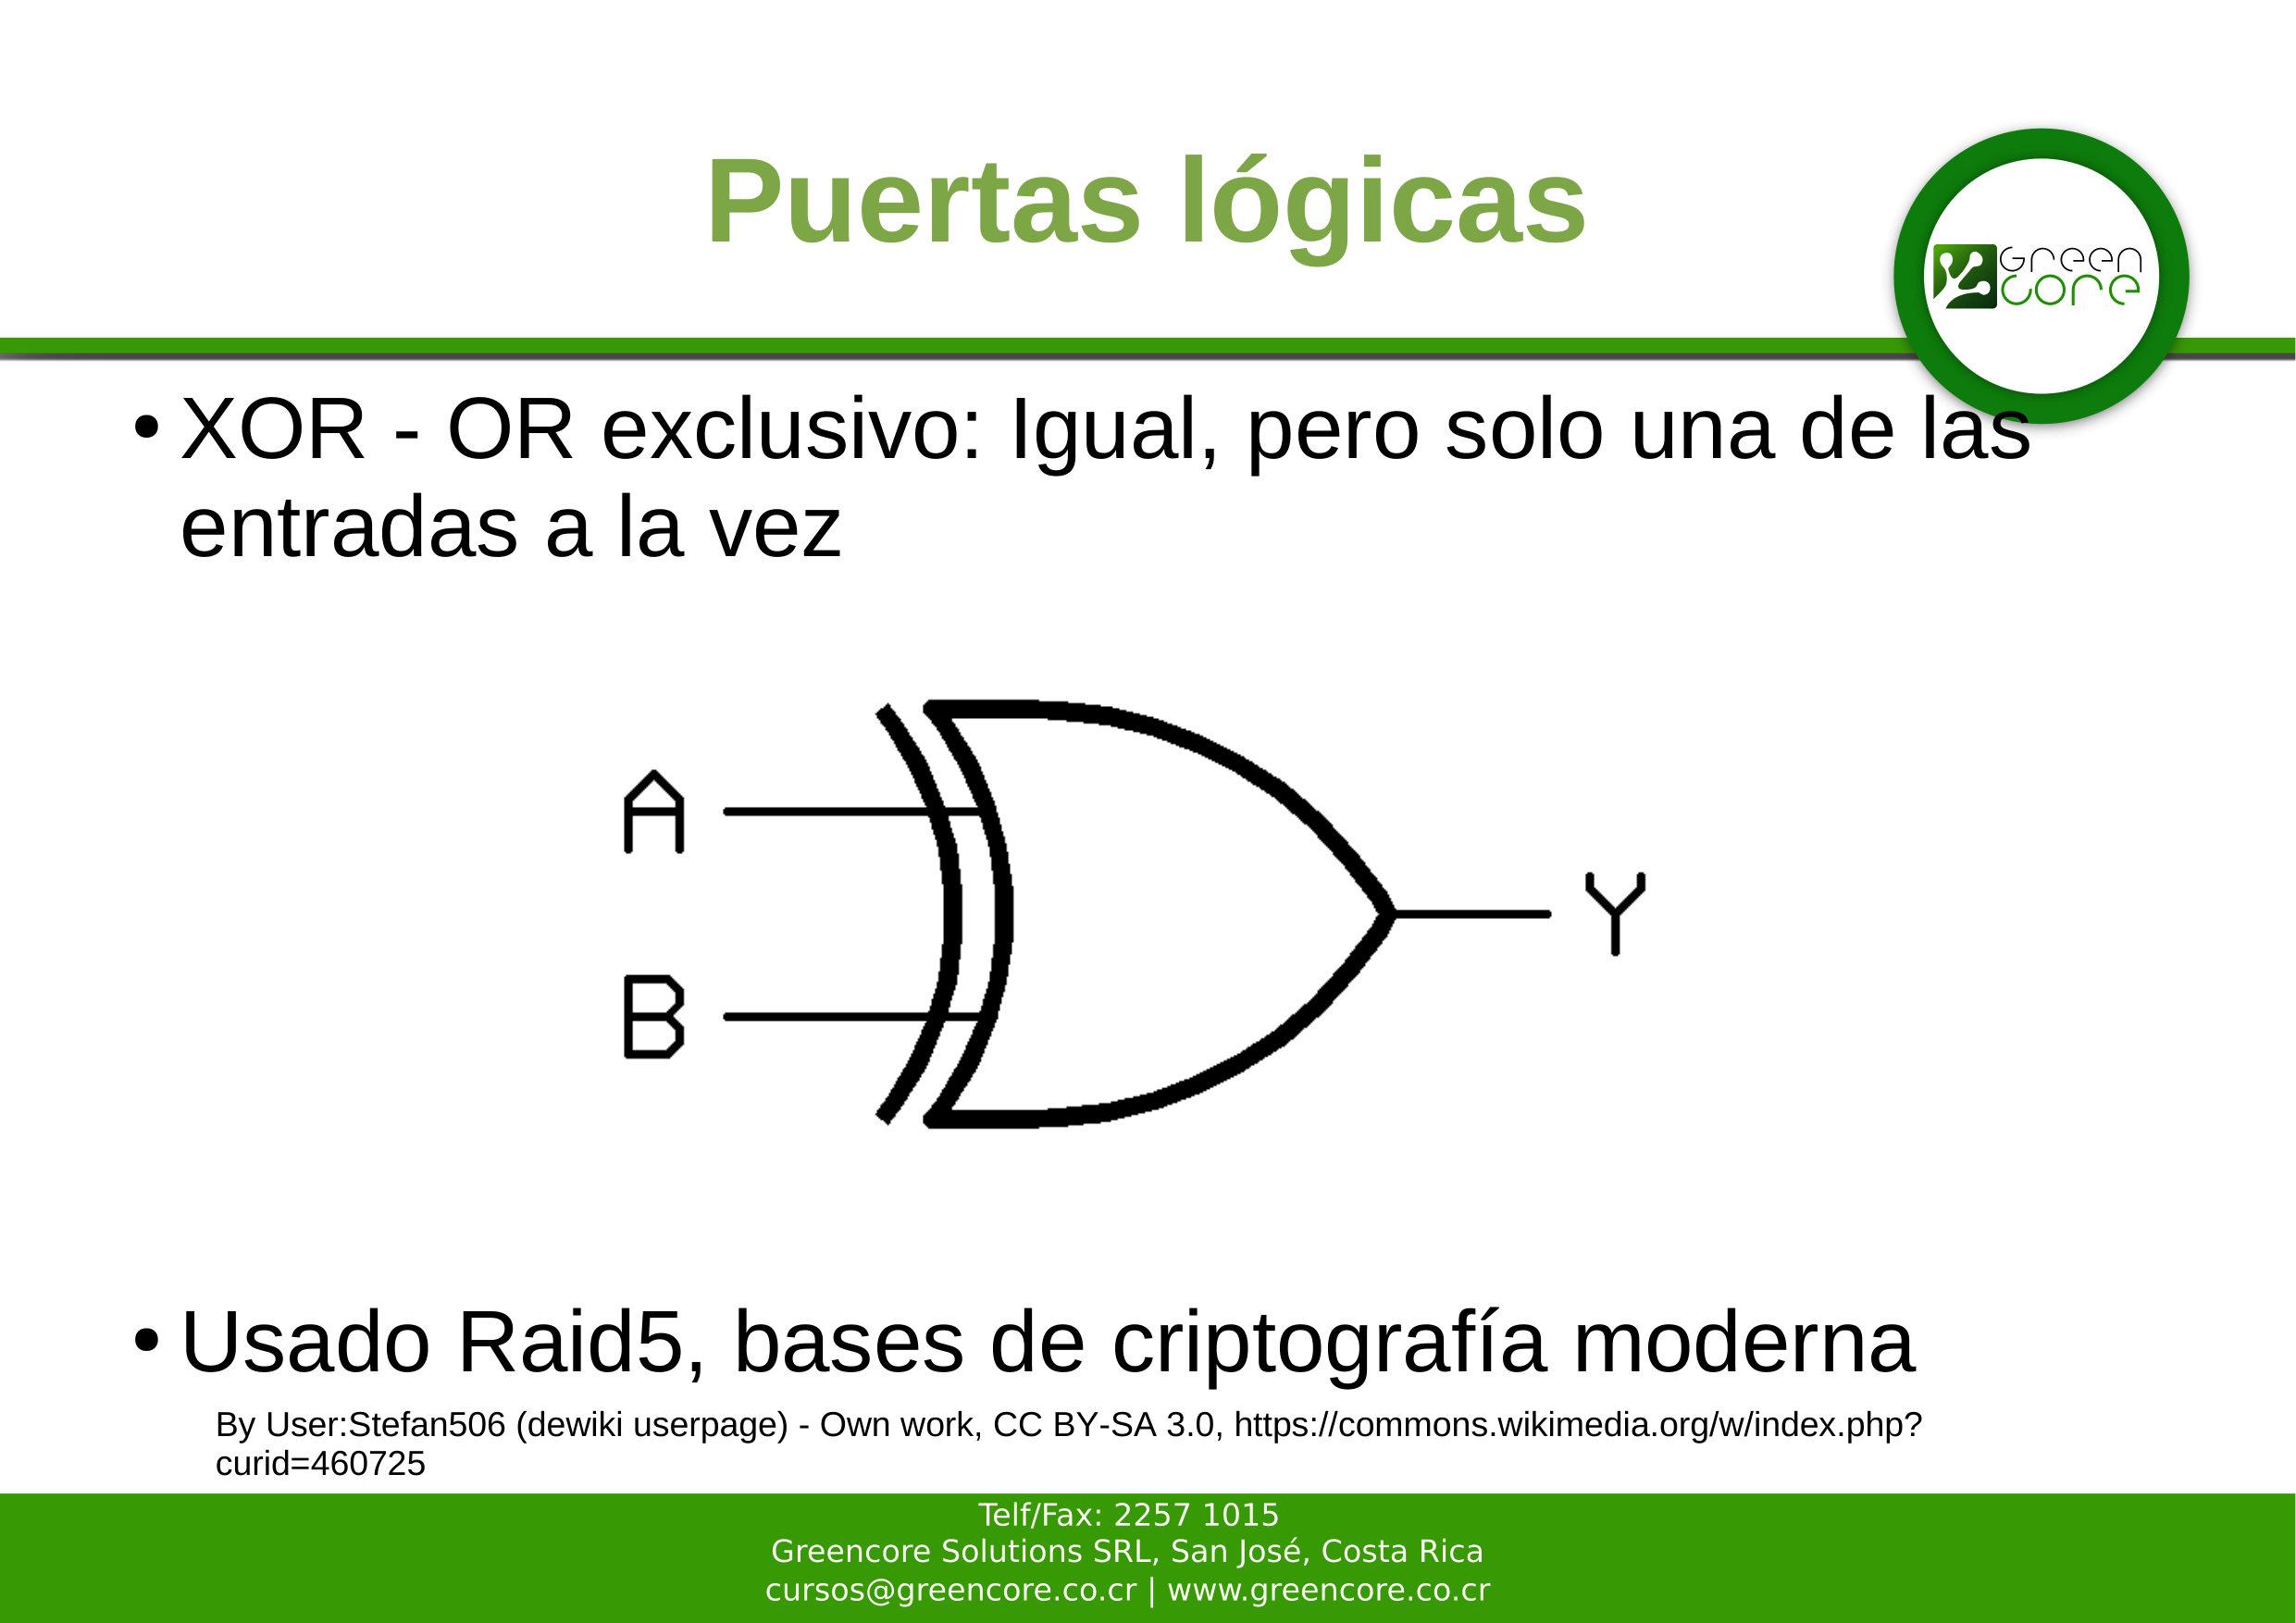

# Puertas lógicas
XOR - OR exclusivo: Igual, pero solo una de las entradas a la vez
Usado Raid5, bases de criptografía moderna
By User:Stefan506 (dewiki userpage) - Own work, CC BY-SA 3.0, https://commons.wikimedia.org/w/index.php?curid=460725